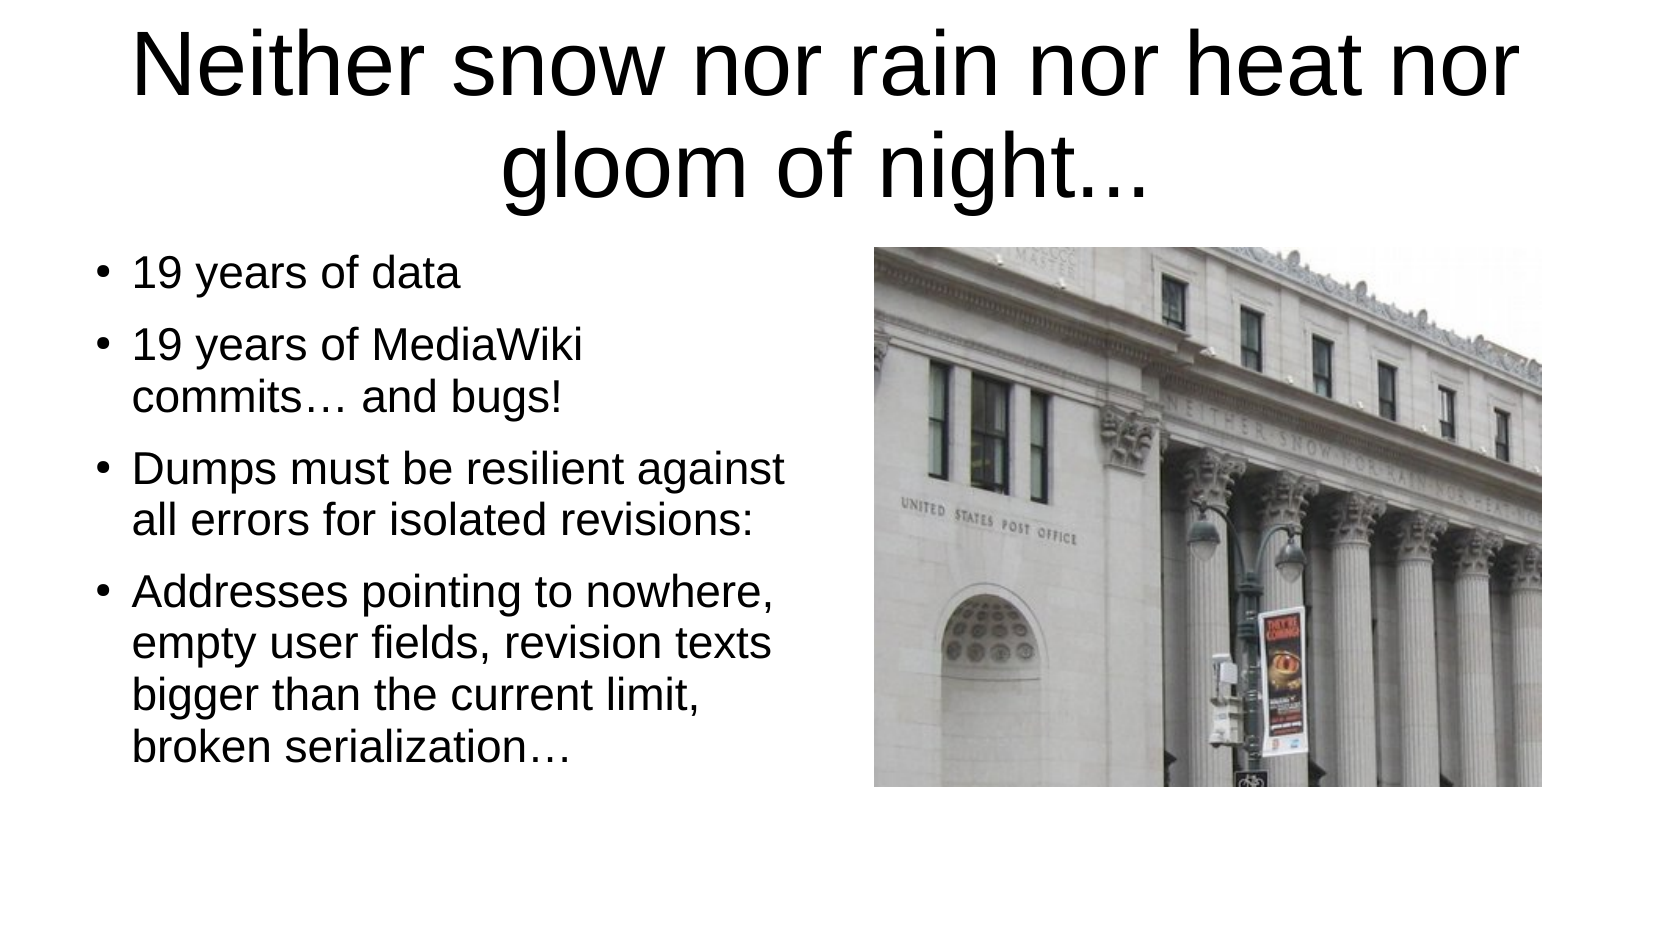

# Neither snow nor rain nor heat nor gloom of night...
19 years of data
19 years of MediaWiki commits… and bugs!
Dumps must be resilient against all errors for isolated revisions:
Addresses pointing to nowhere, empty user fields, revision texts bigger than the current limit, broken serialization…